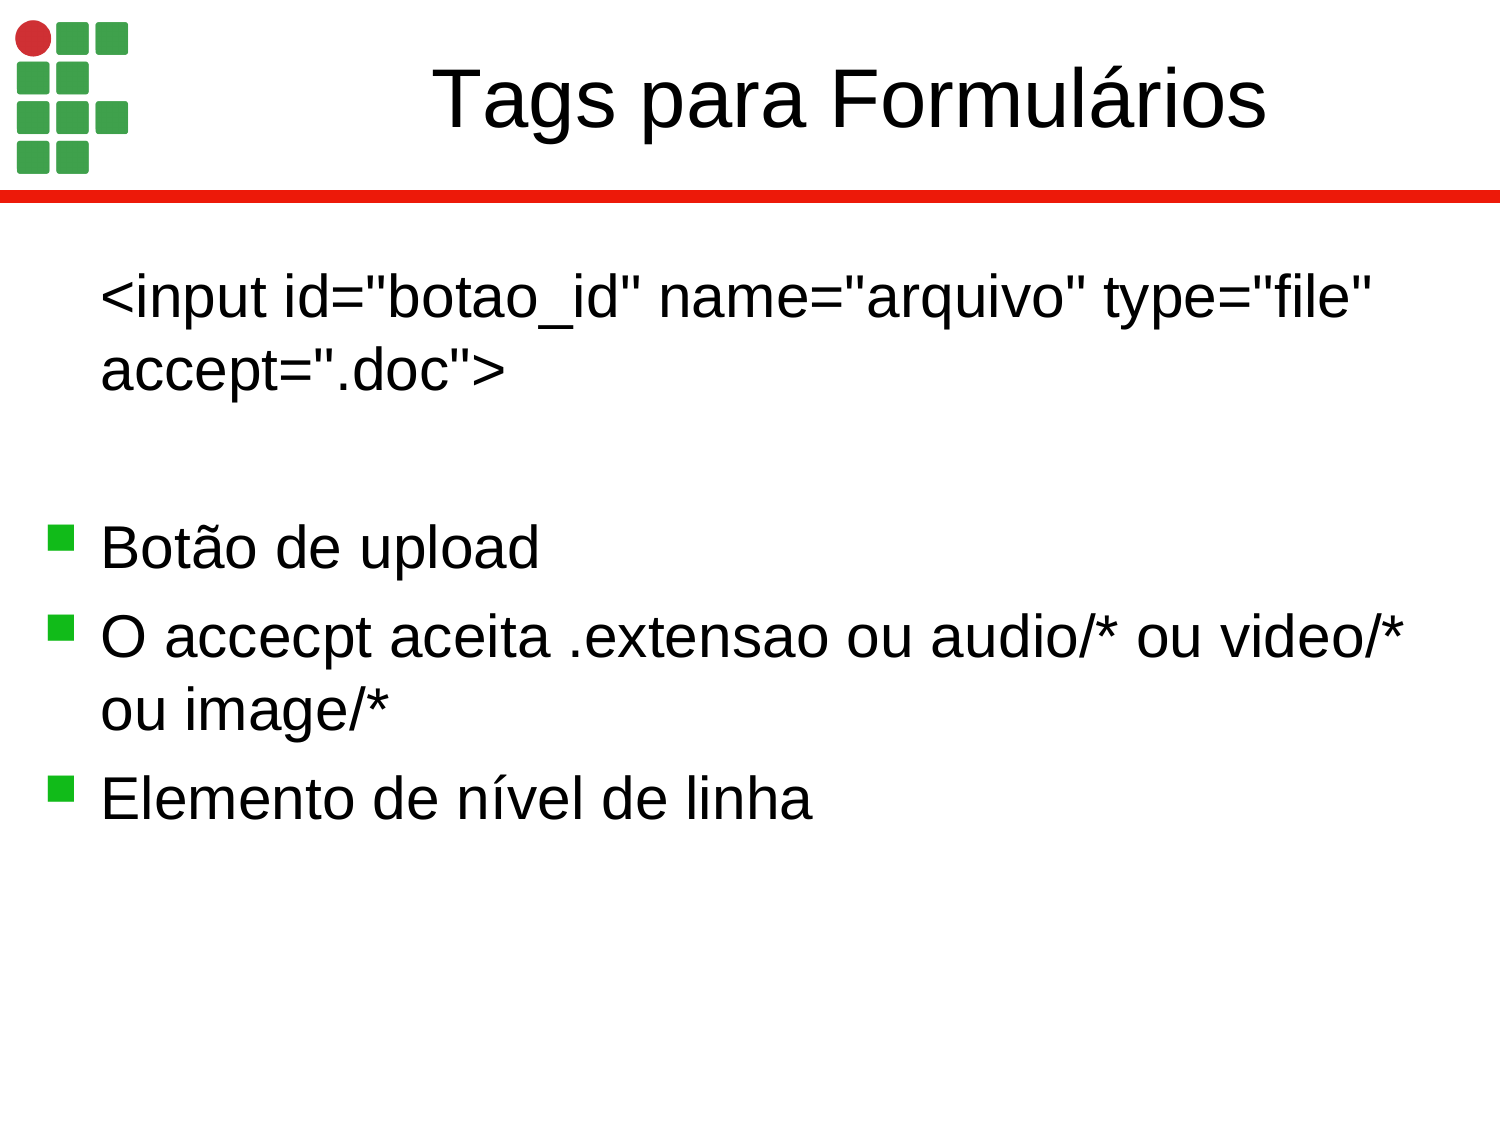

# Tags para Formulários
<input id="botao_id" name="arquivo" type="file" accept=".doc">
Botão de upload
O accecpt aceita .extensao ou audio/* ou video/* ou image/*
Elemento de nível de linha